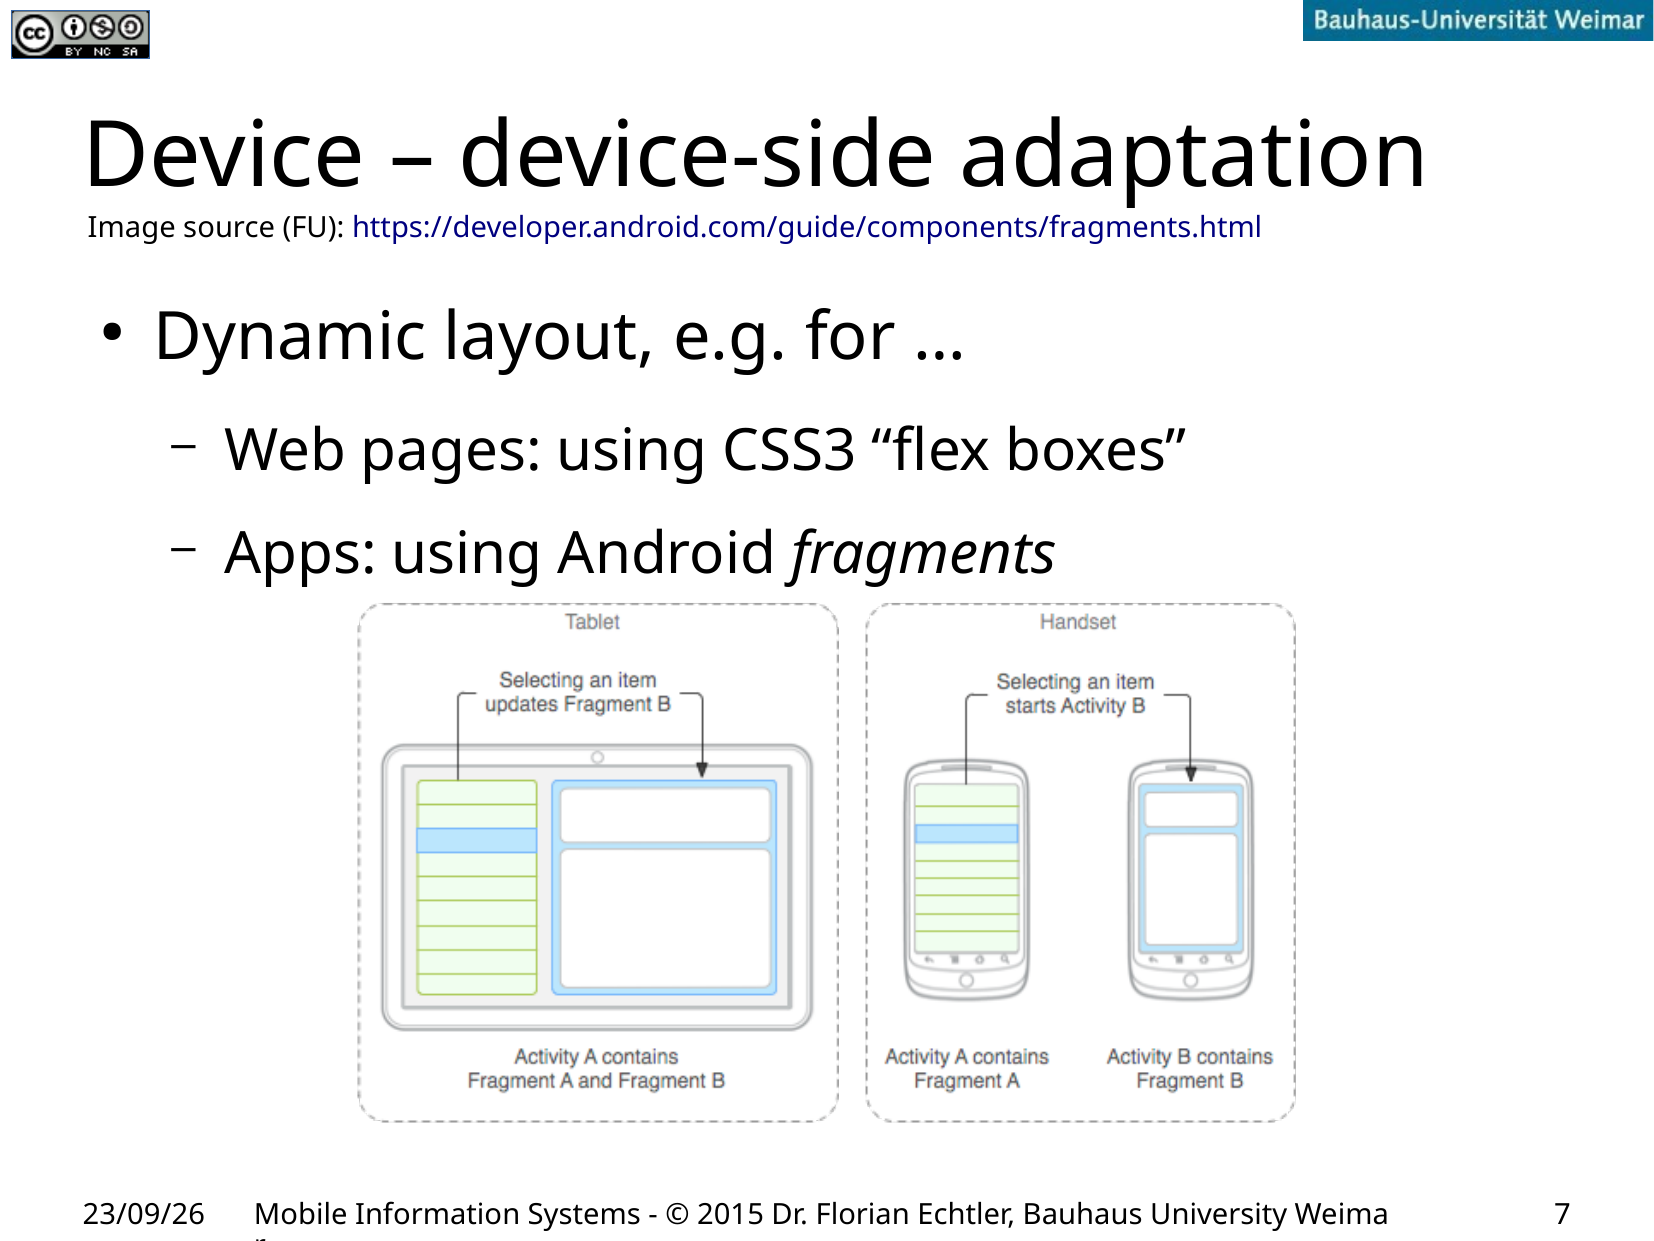

# Device – device-side adaptation
Image source (FU): https://developer.android.com/guide/components/fragments.html
Dynamic layout, e.g. for …
Web pages: using CSS3 “flex boxes”
Apps: using Android fragments
Mobile Information Systems - © 2015 Dr. Florian Echtler, Bauhaus University Weimar
7